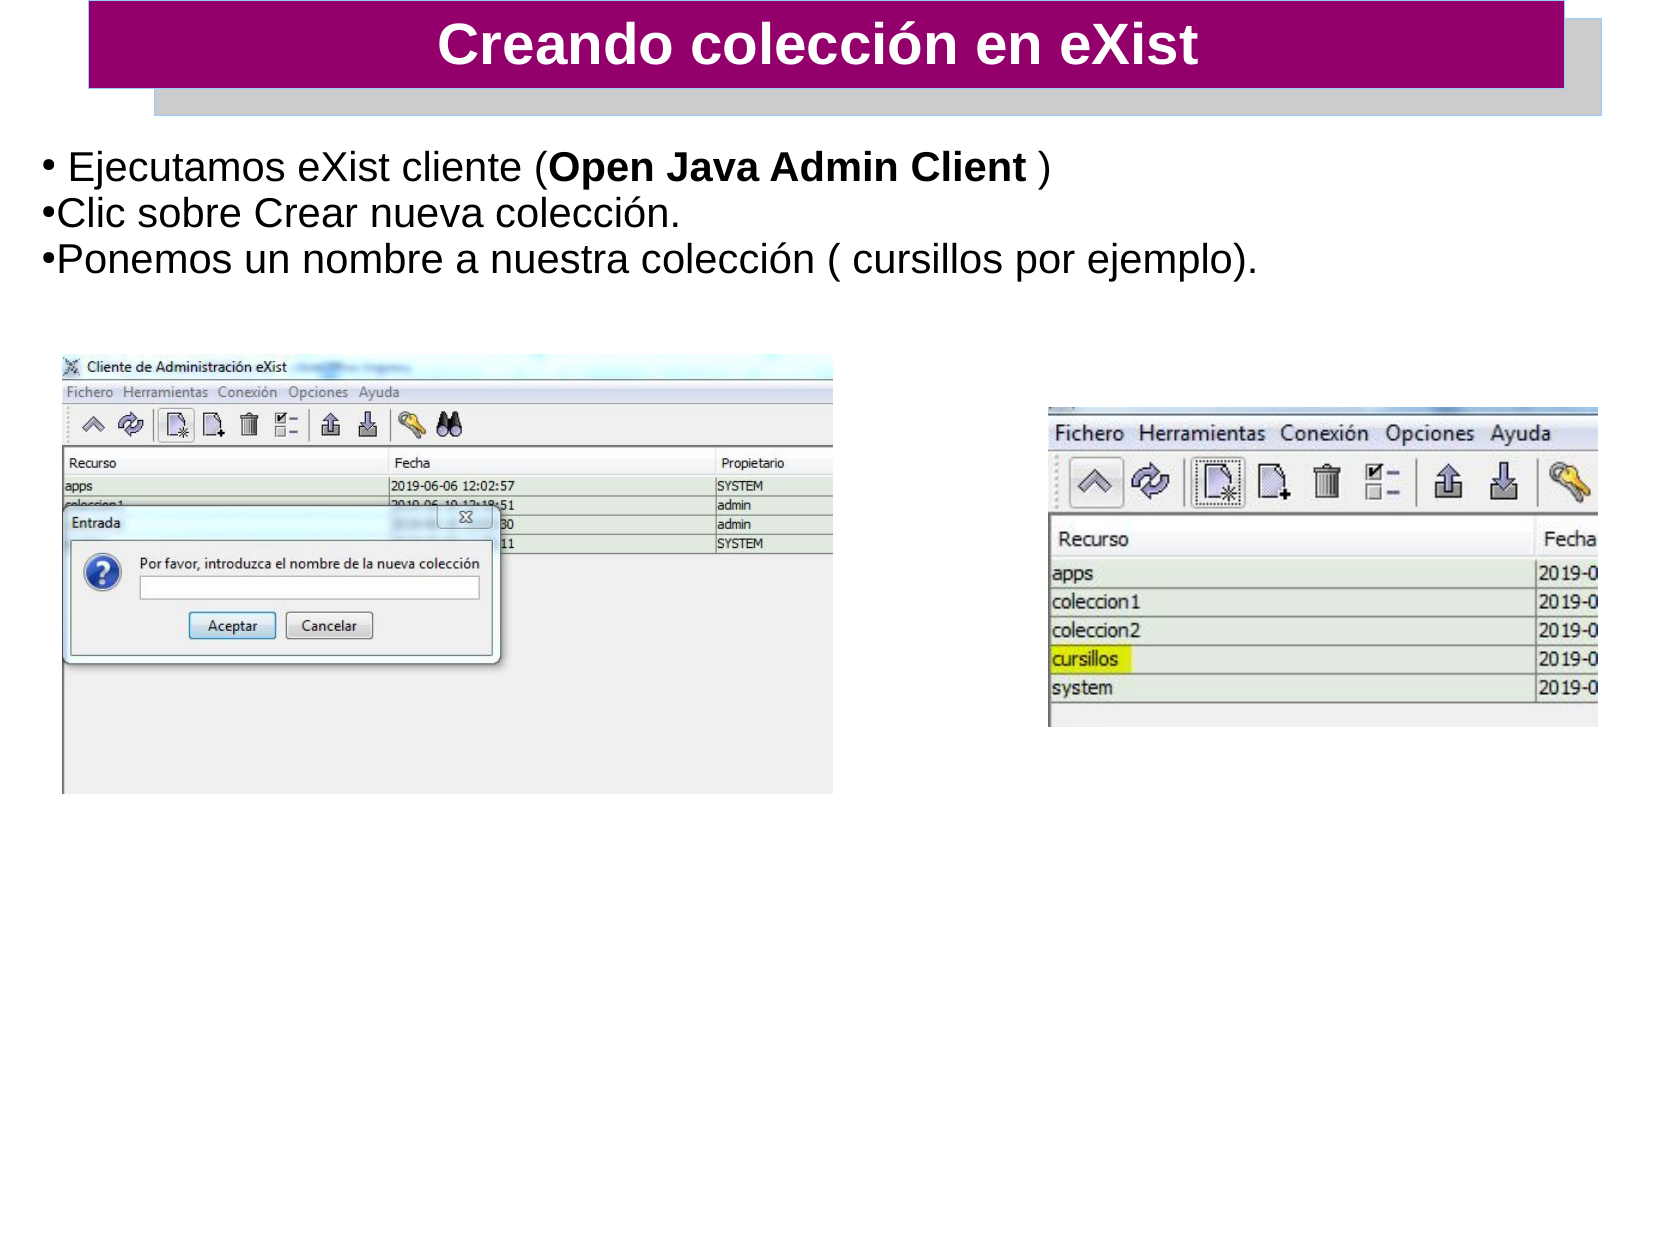

Creando colección en eXist
 Ejecutamos eXist cliente (Open Java Admin Client )
Clic sobre Crear nueva colección.
Ponemos un nombre a nuestra colección ( cursillos por ejemplo).